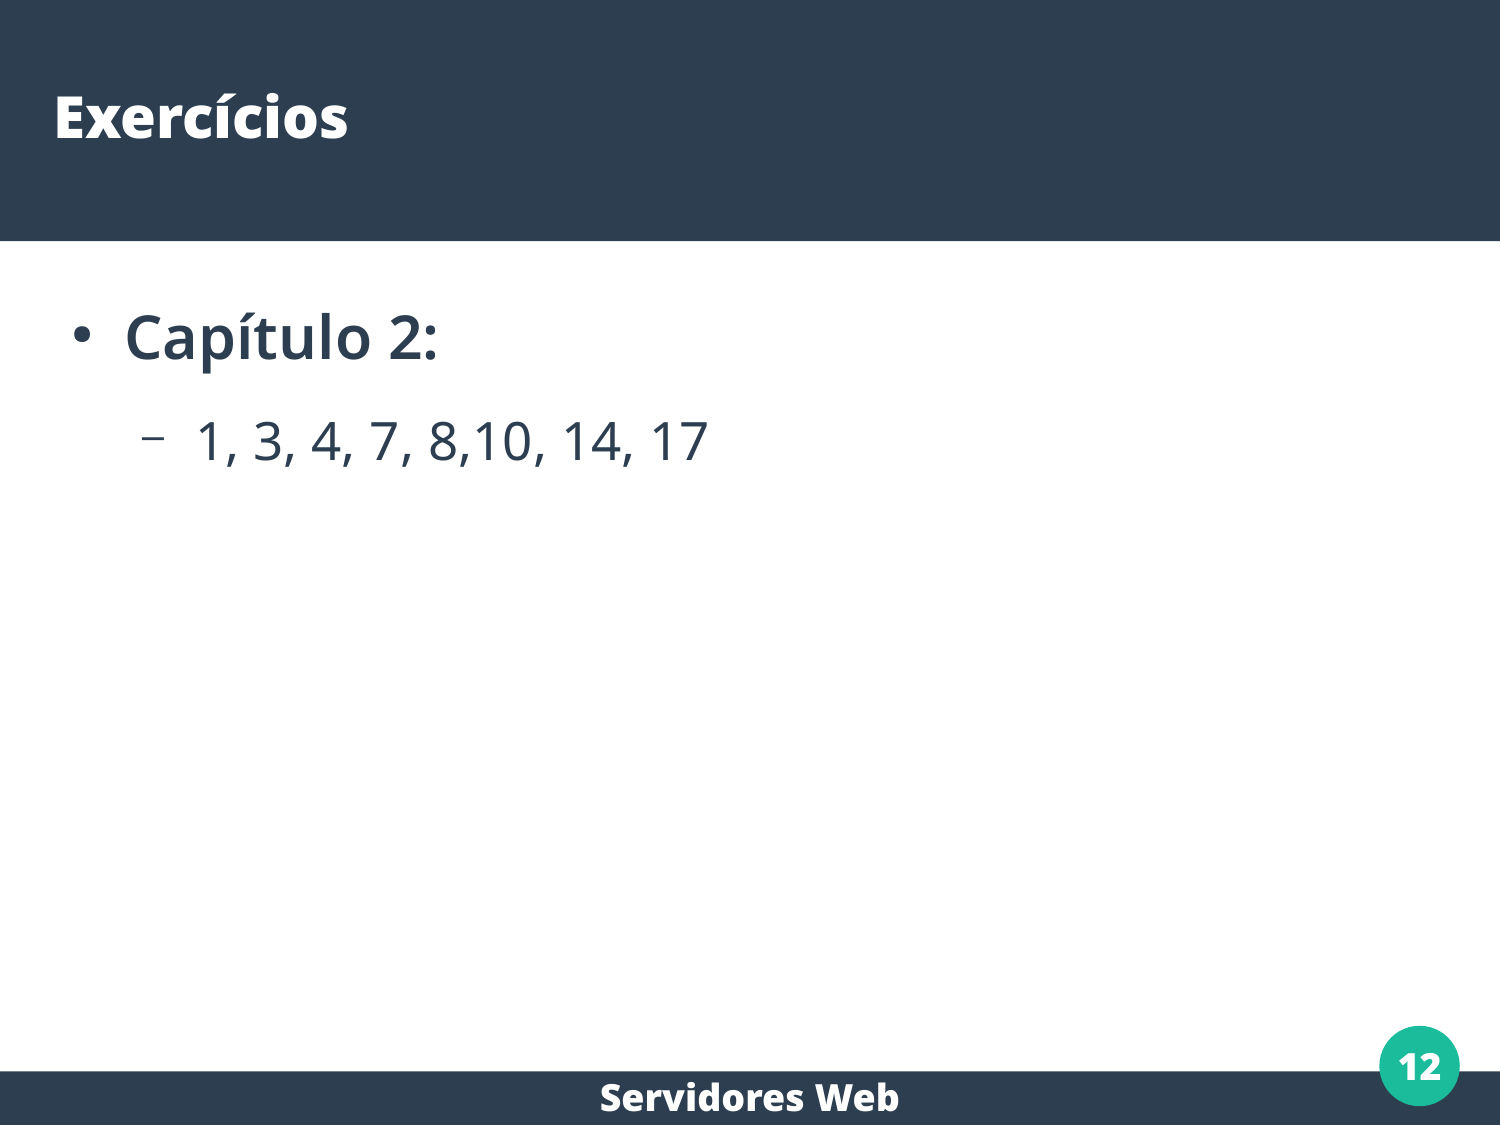

# Exercícios
Capítulo 2:
1, 3, 4, 7, 8,10, 14, 17
12
Servidores Web